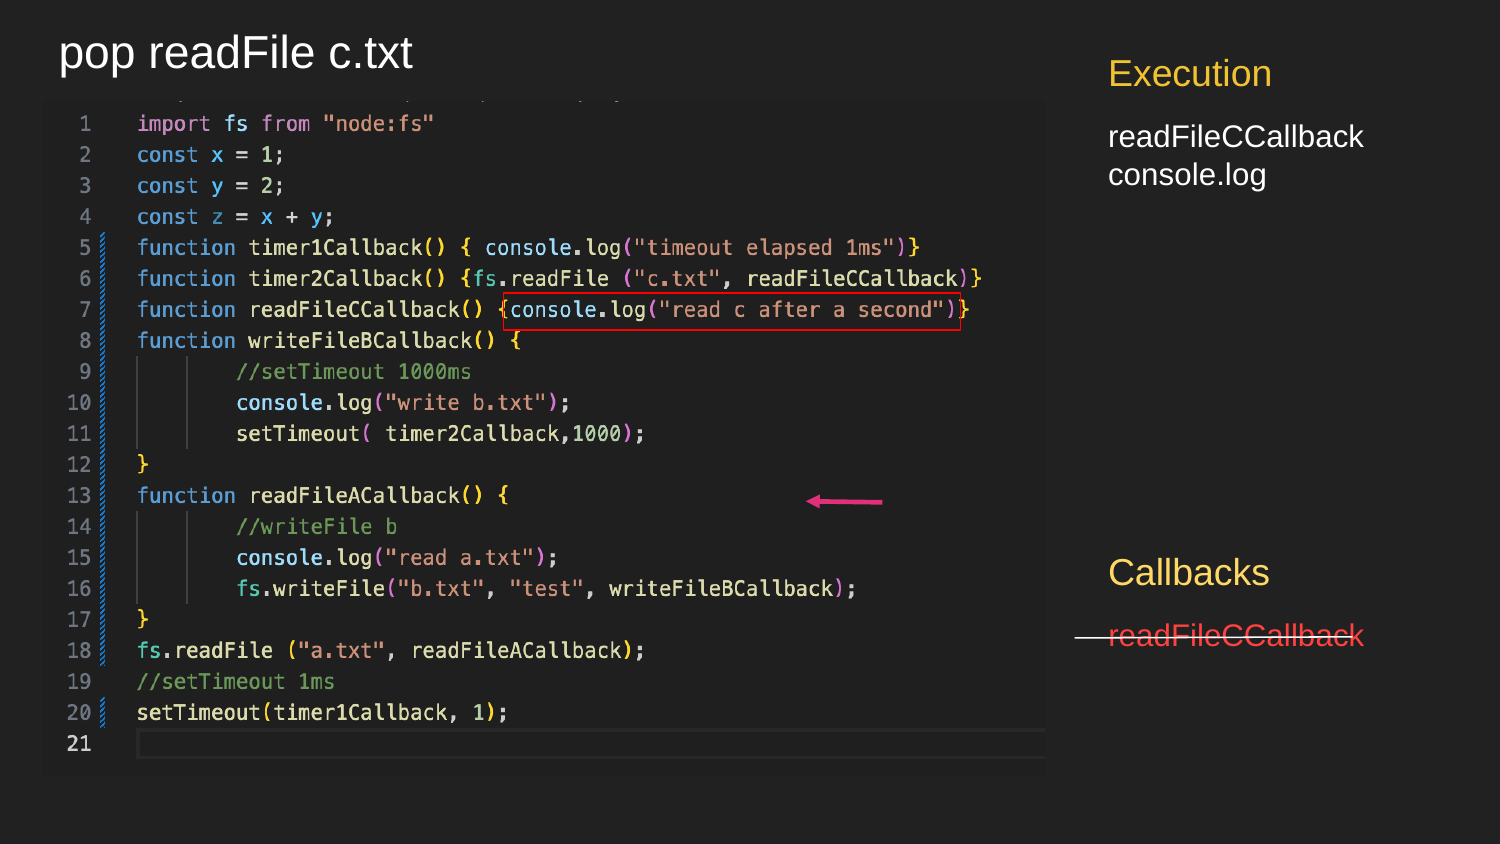

# pop readFile c.txt
Execution
readFileCCallback
console.log
Callbacks
readFileCCallback